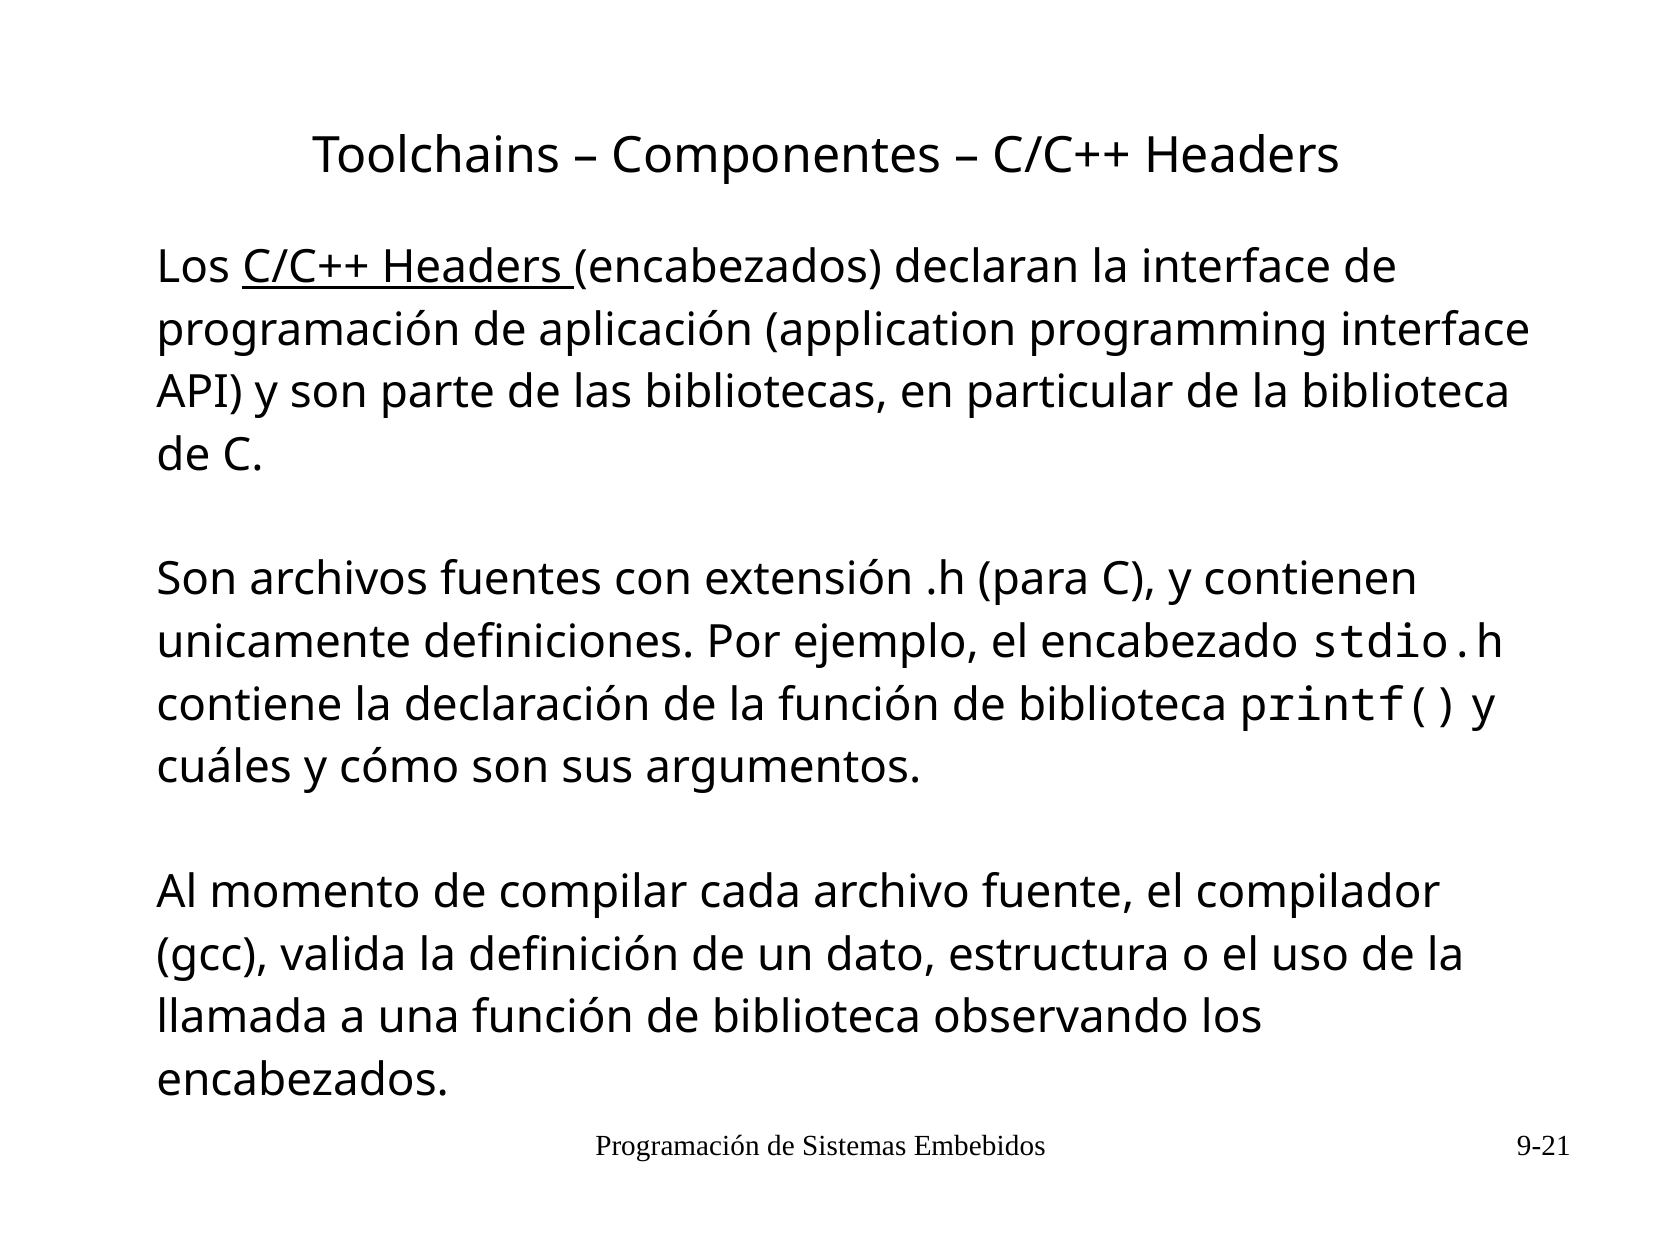

# Toolchains – Componentes – C/C++ Headers
Los C/C++ Headers (encabezados) declaran la interface de programación de aplicación (application programming interface API) y son parte de las bibliotecas, en particular de la biblioteca de C.
Son archivos fuentes con extensión .h (para C), y contienen unicamente definiciones. Por ejemplo, el encabezado stdio.h contiene la declaración de la función de biblioteca printf() y cuáles y cómo son sus argumentos.
Al momento de compilar cada archivo fuente, el compilador (gcc), valida la definición de un dato, estructura o el uso de la llamada a una función de biblioteca observando los encabezados.
Programación de Sistemas Embebidos
9